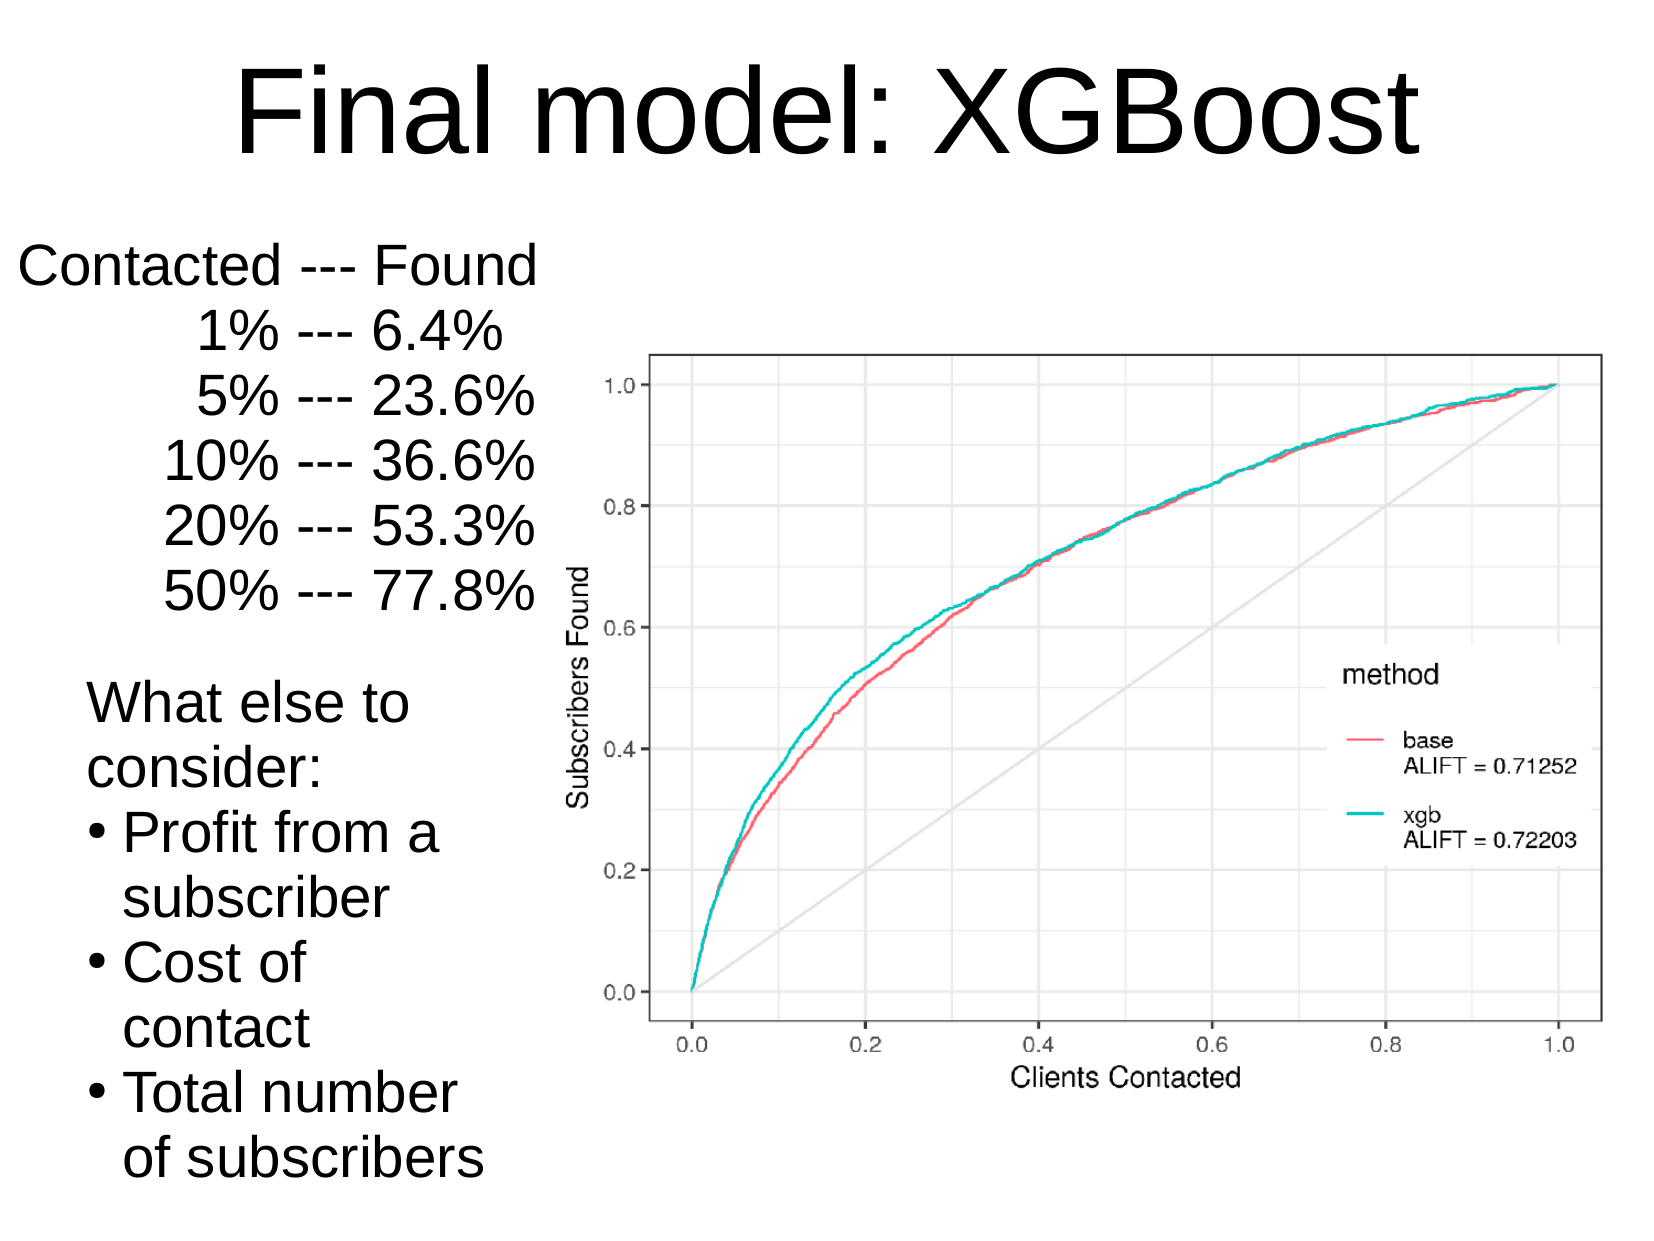

# Final model: XGBoost
Contacted --- Found
 1% --- 6.4%
 5% --- 23.6%
 10% --- 36.6%
 20% --- 53.3%
 50% --- 77.8%
What else to consider:
Profit from a subscriber
Cost of contact
Total number of subscribers